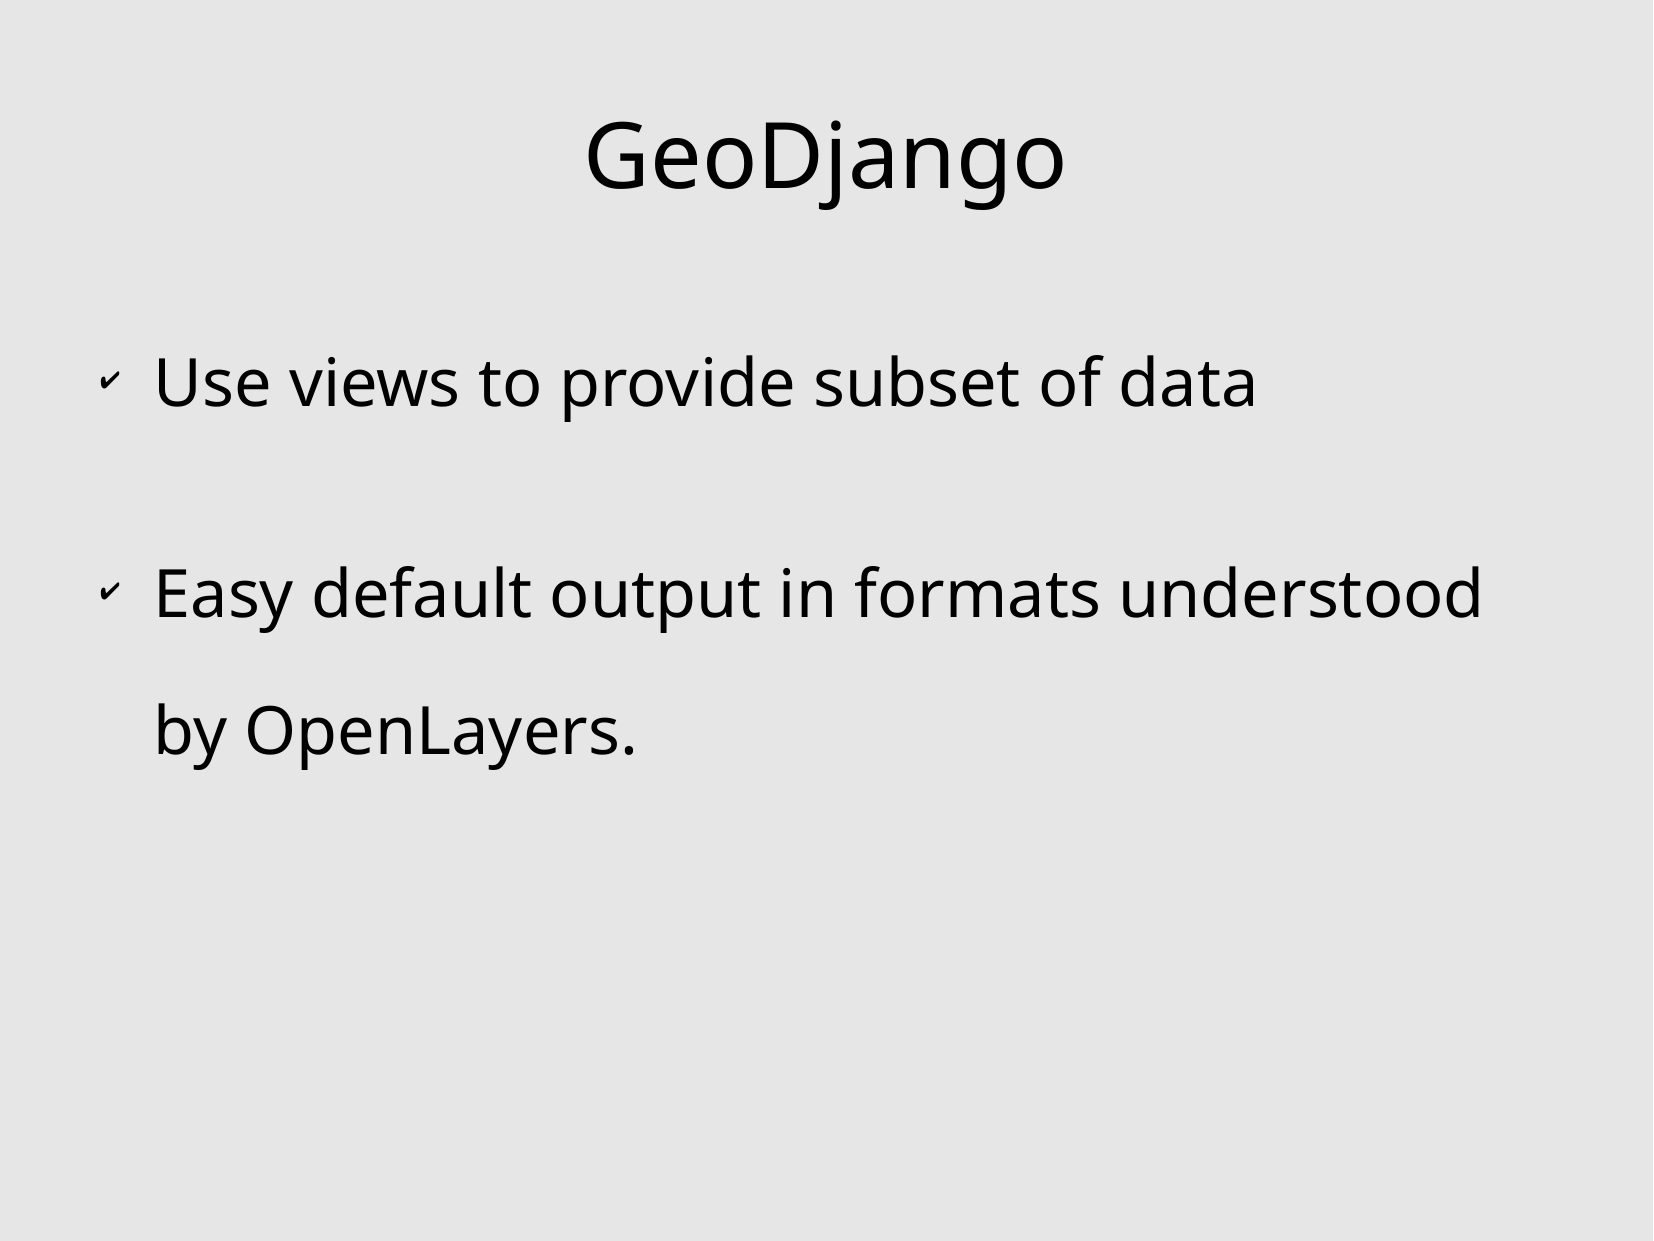

# GeoDjango
Use views to provide subset of data
Easy default output in formats understood by OpenLayers.